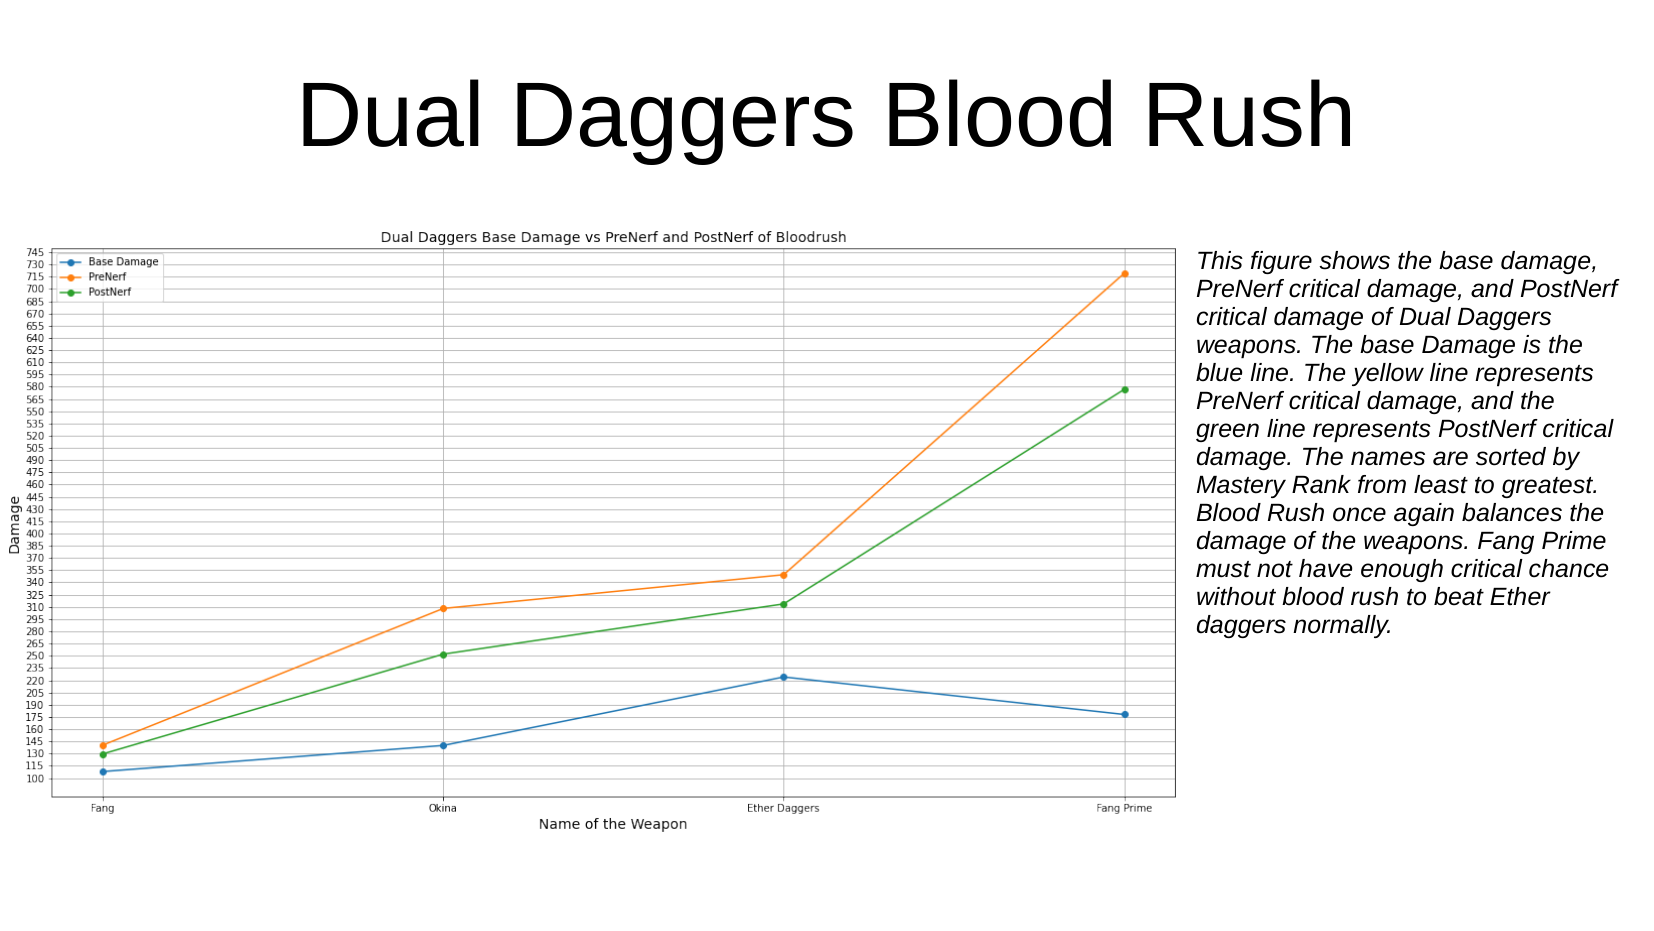

# Dual Daggers Blood Rush
This figure shows the base damage, PreNerf critical damage, and PostNerf critical damage of Dual Daggers weapons. The base Damage is the blue line. The yellow line represents PreNerf critical damage, and the green line represents PostNerf critical damage. The names are sorted by Mastery Rank from least to greatest. Blood Rush once again balances the damage of the weapons. Fang Prime must not have enough critical chance without blood rush to beat Ether daggers normally.